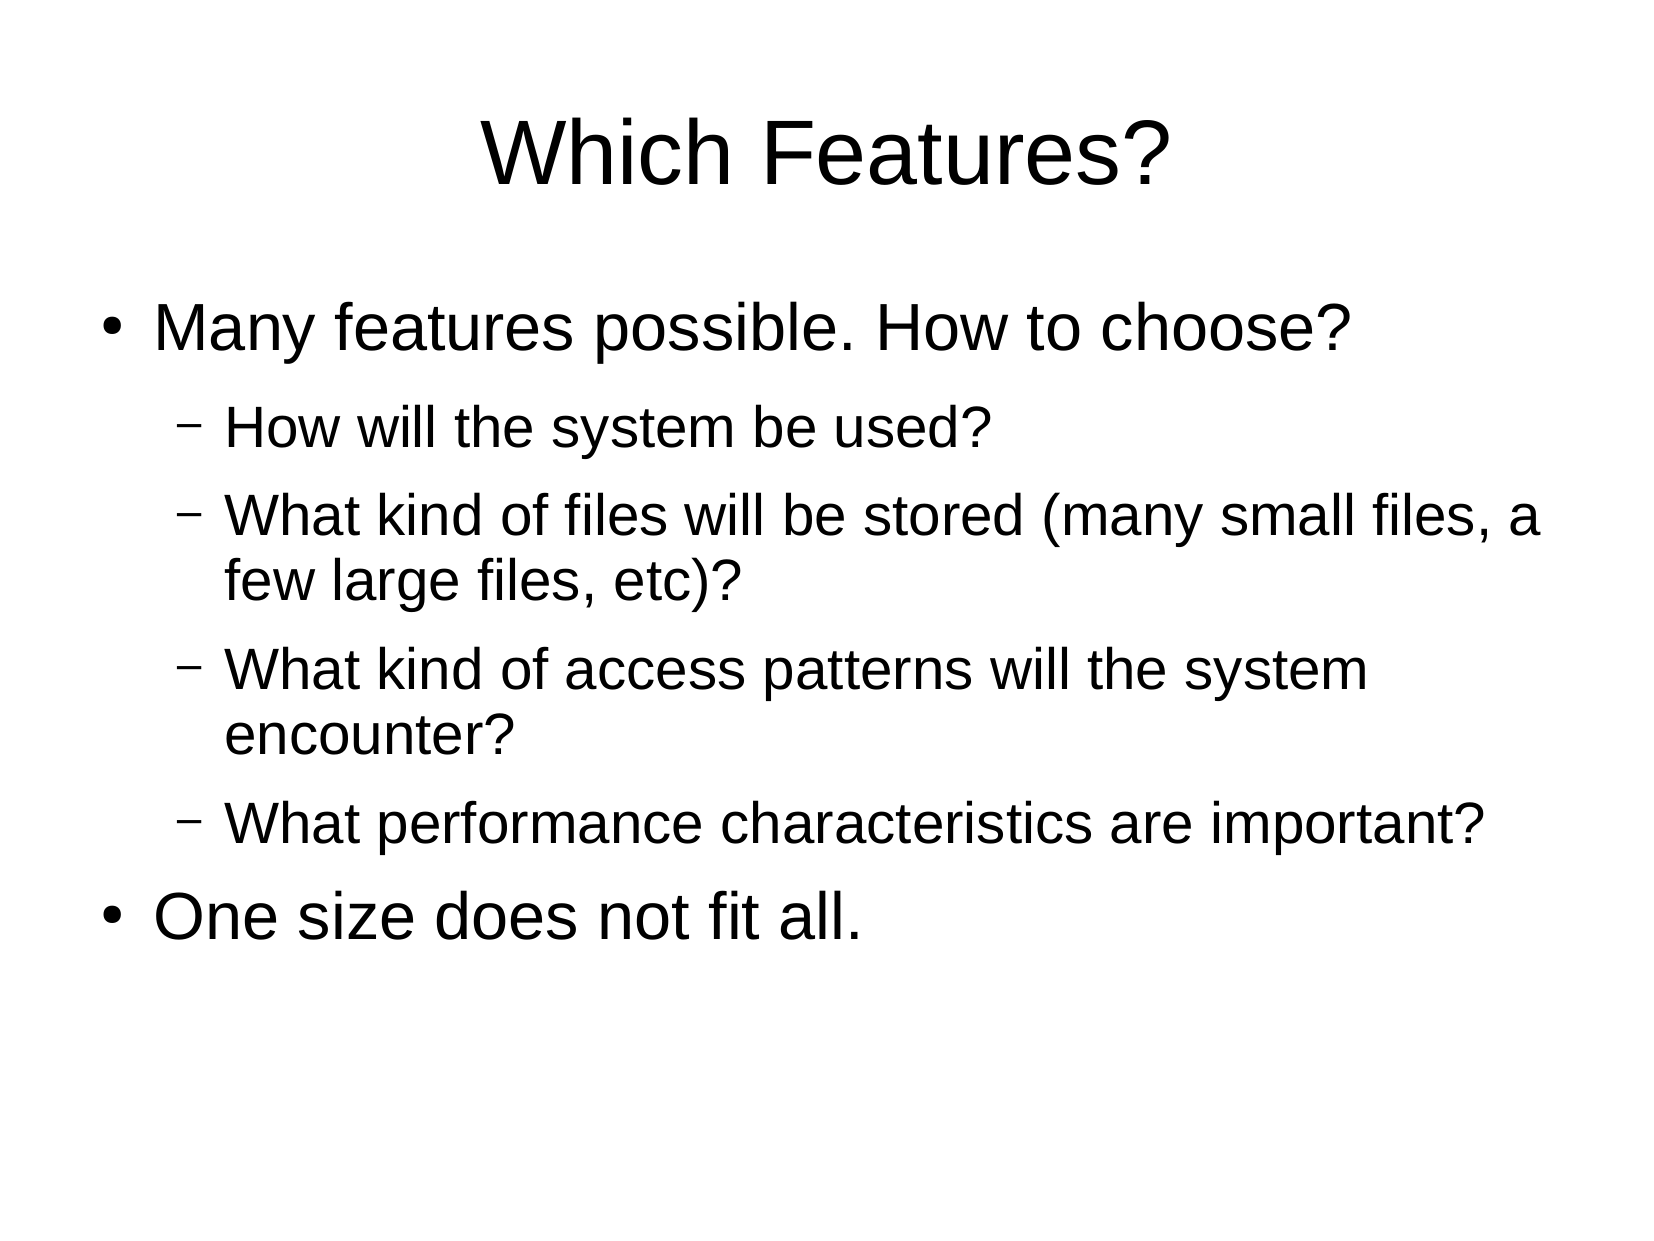

# Which Features?
Many features possible. How to choose?
How will the system be used?
What kind of files will be stored (many small files, a few large files, etc)?
What kind of access patterns will the system encounter?
What performance characteristics are important?
One size does not fit all.